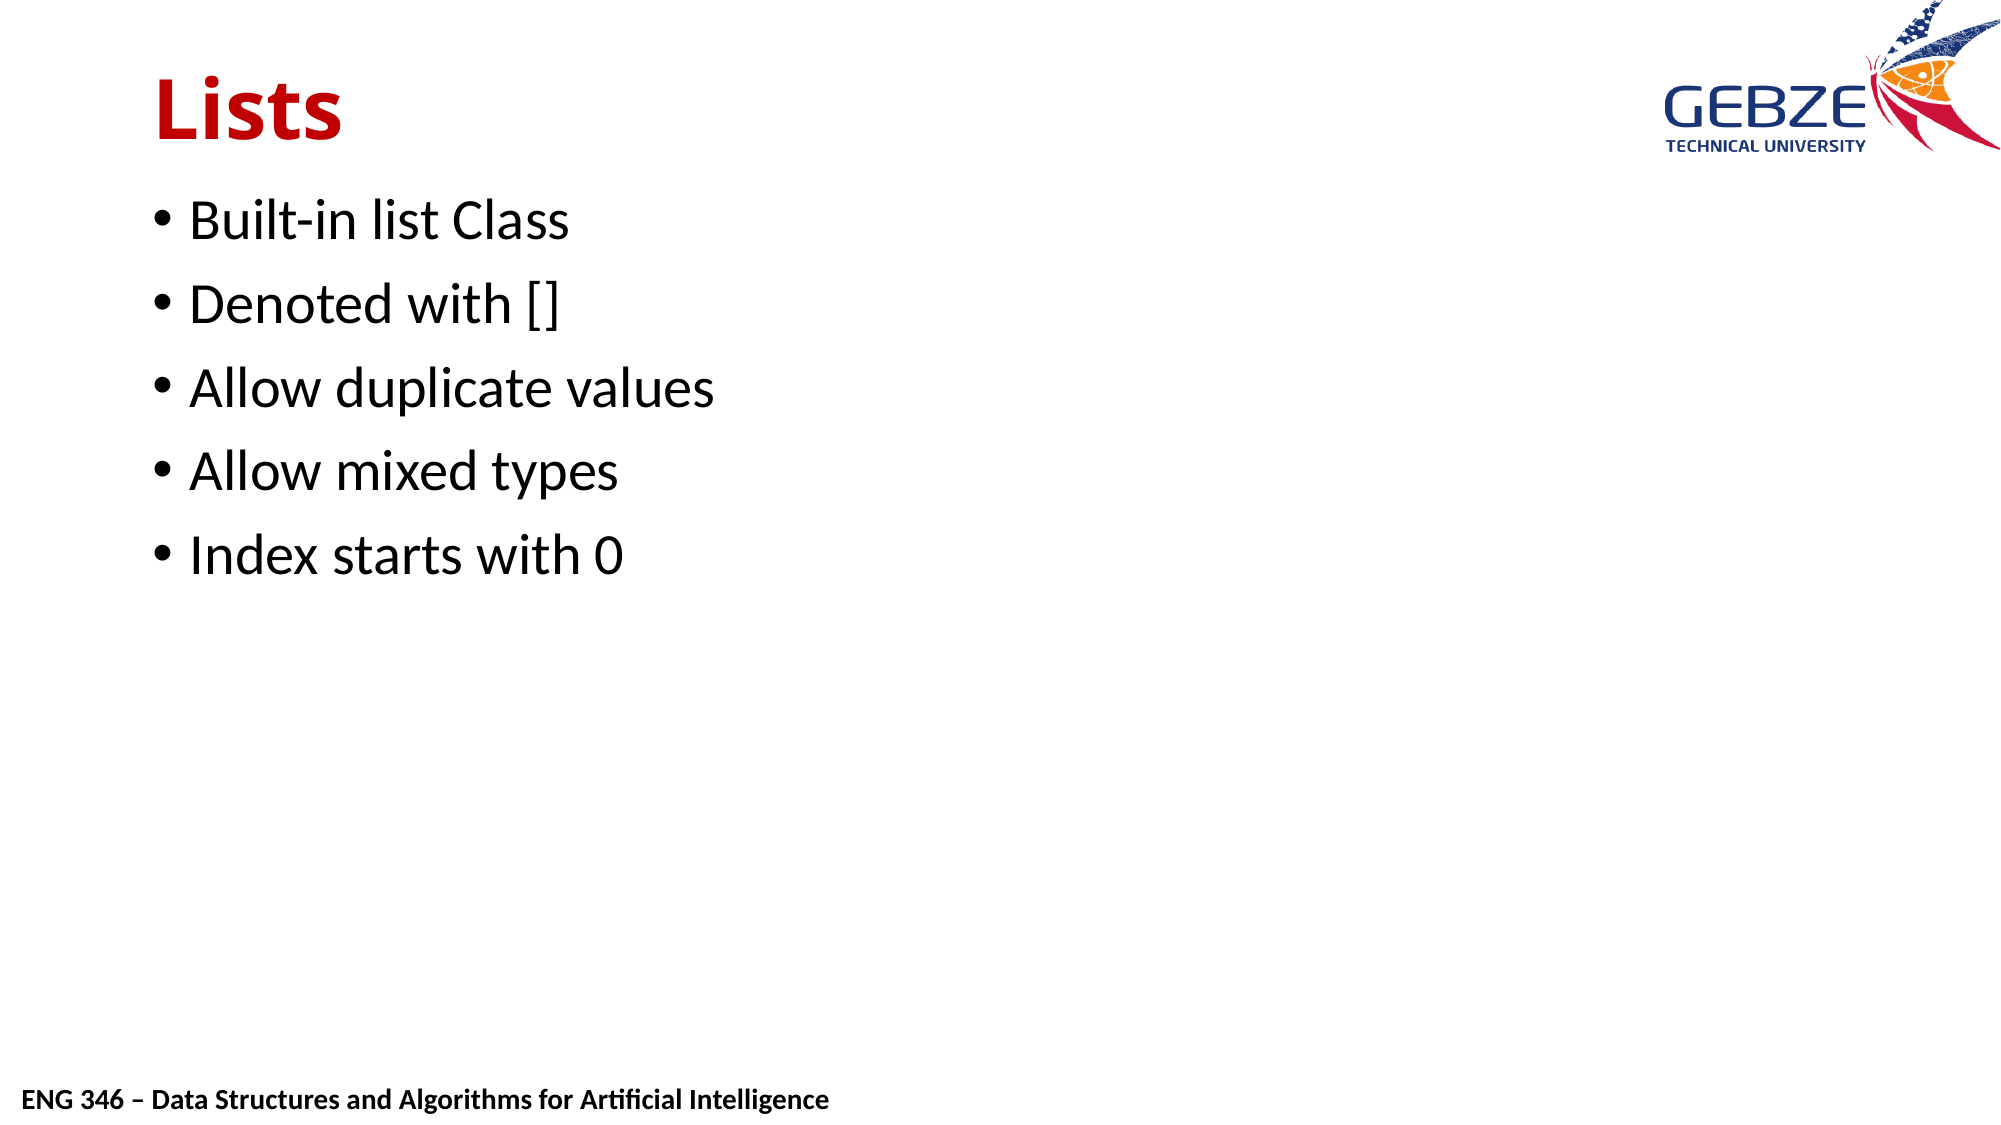

# Lists
Built-in list Class
Denoted with []
Allow duplicate values
Allow mixed types
Index starts with 0